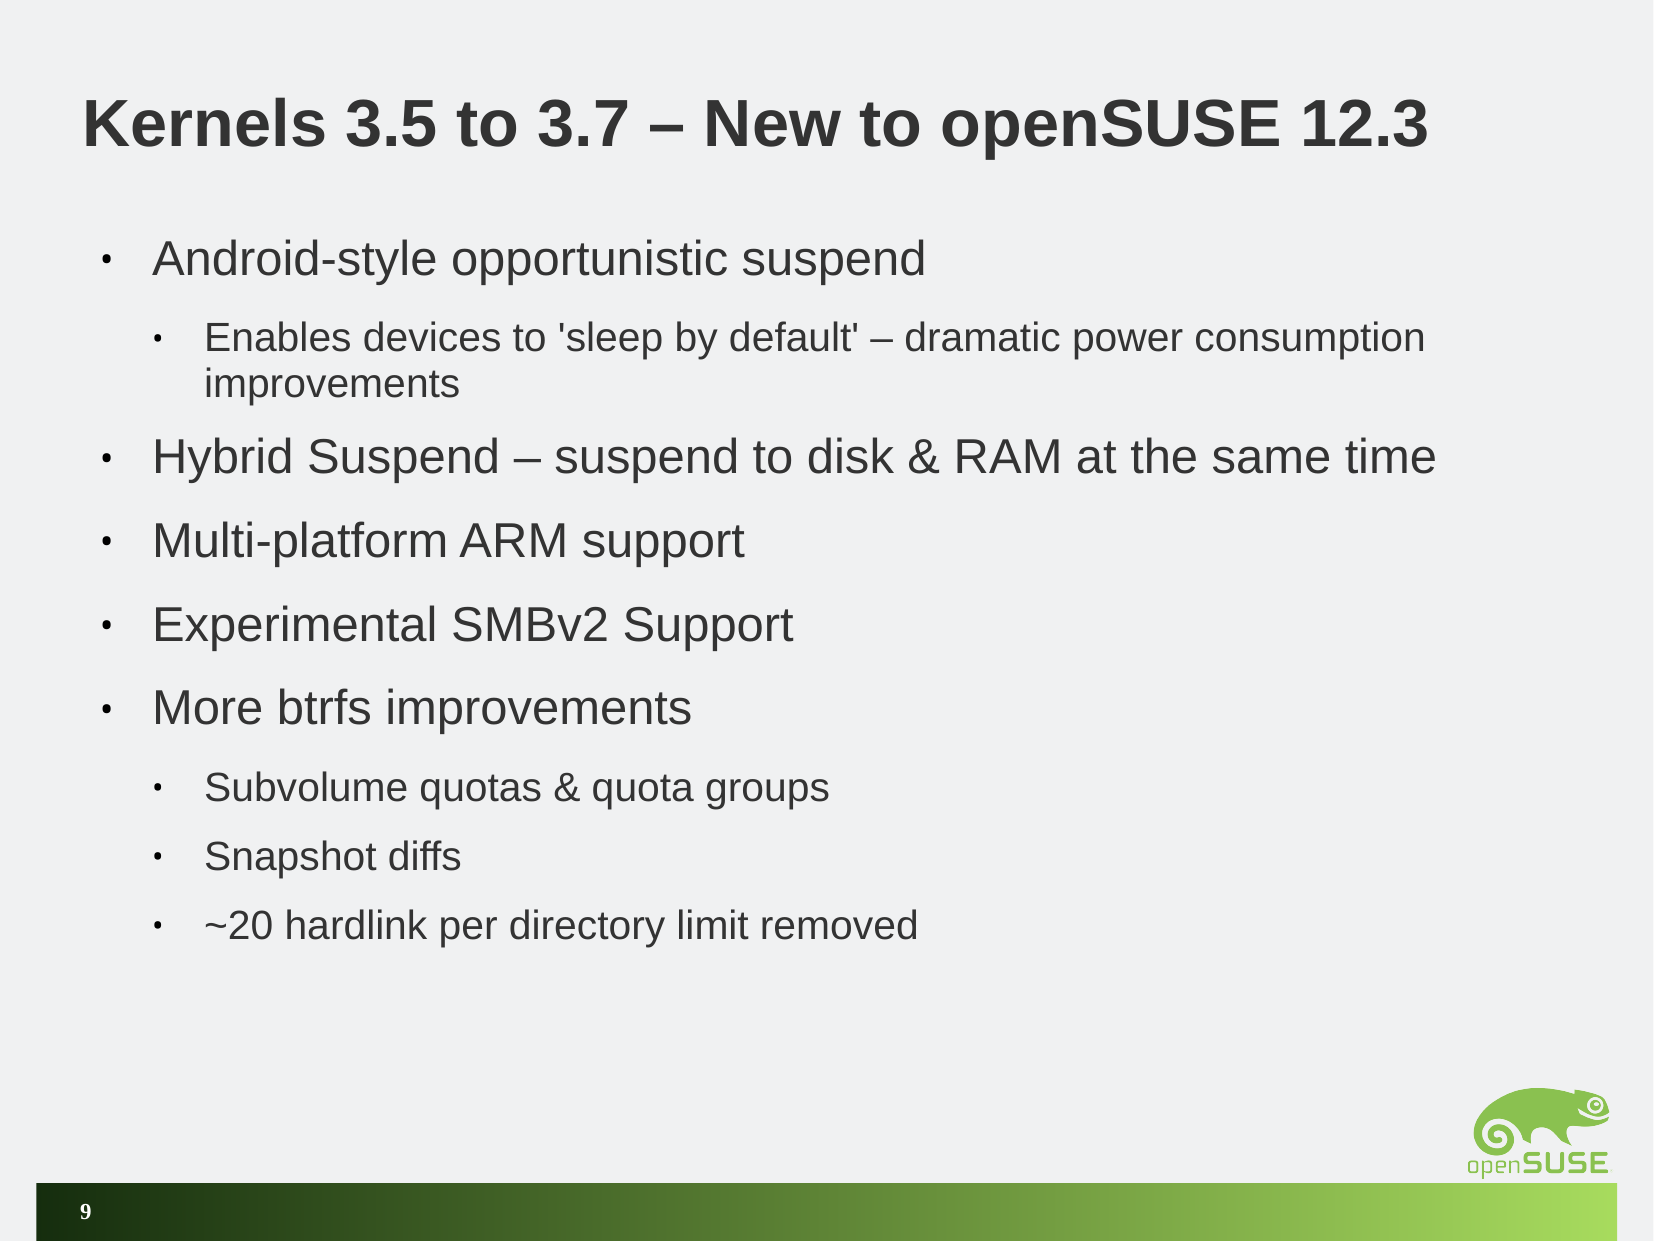

# Kernels 3.5 to 3.7 – New to openSUSE 12.3
Android-style opportunistic suspend
Enables devices to 'sleep by default' – dramatic power consumption improvements
Hybrid Suspend – suspend to disk & RAM at the same time
Multi-platform ARM support
Experimental SMBv2 Support
More btrfs improvements
Subvolume quotas & quota groups
Snapshot diffs
~20 hardlink per directory limit removed
9